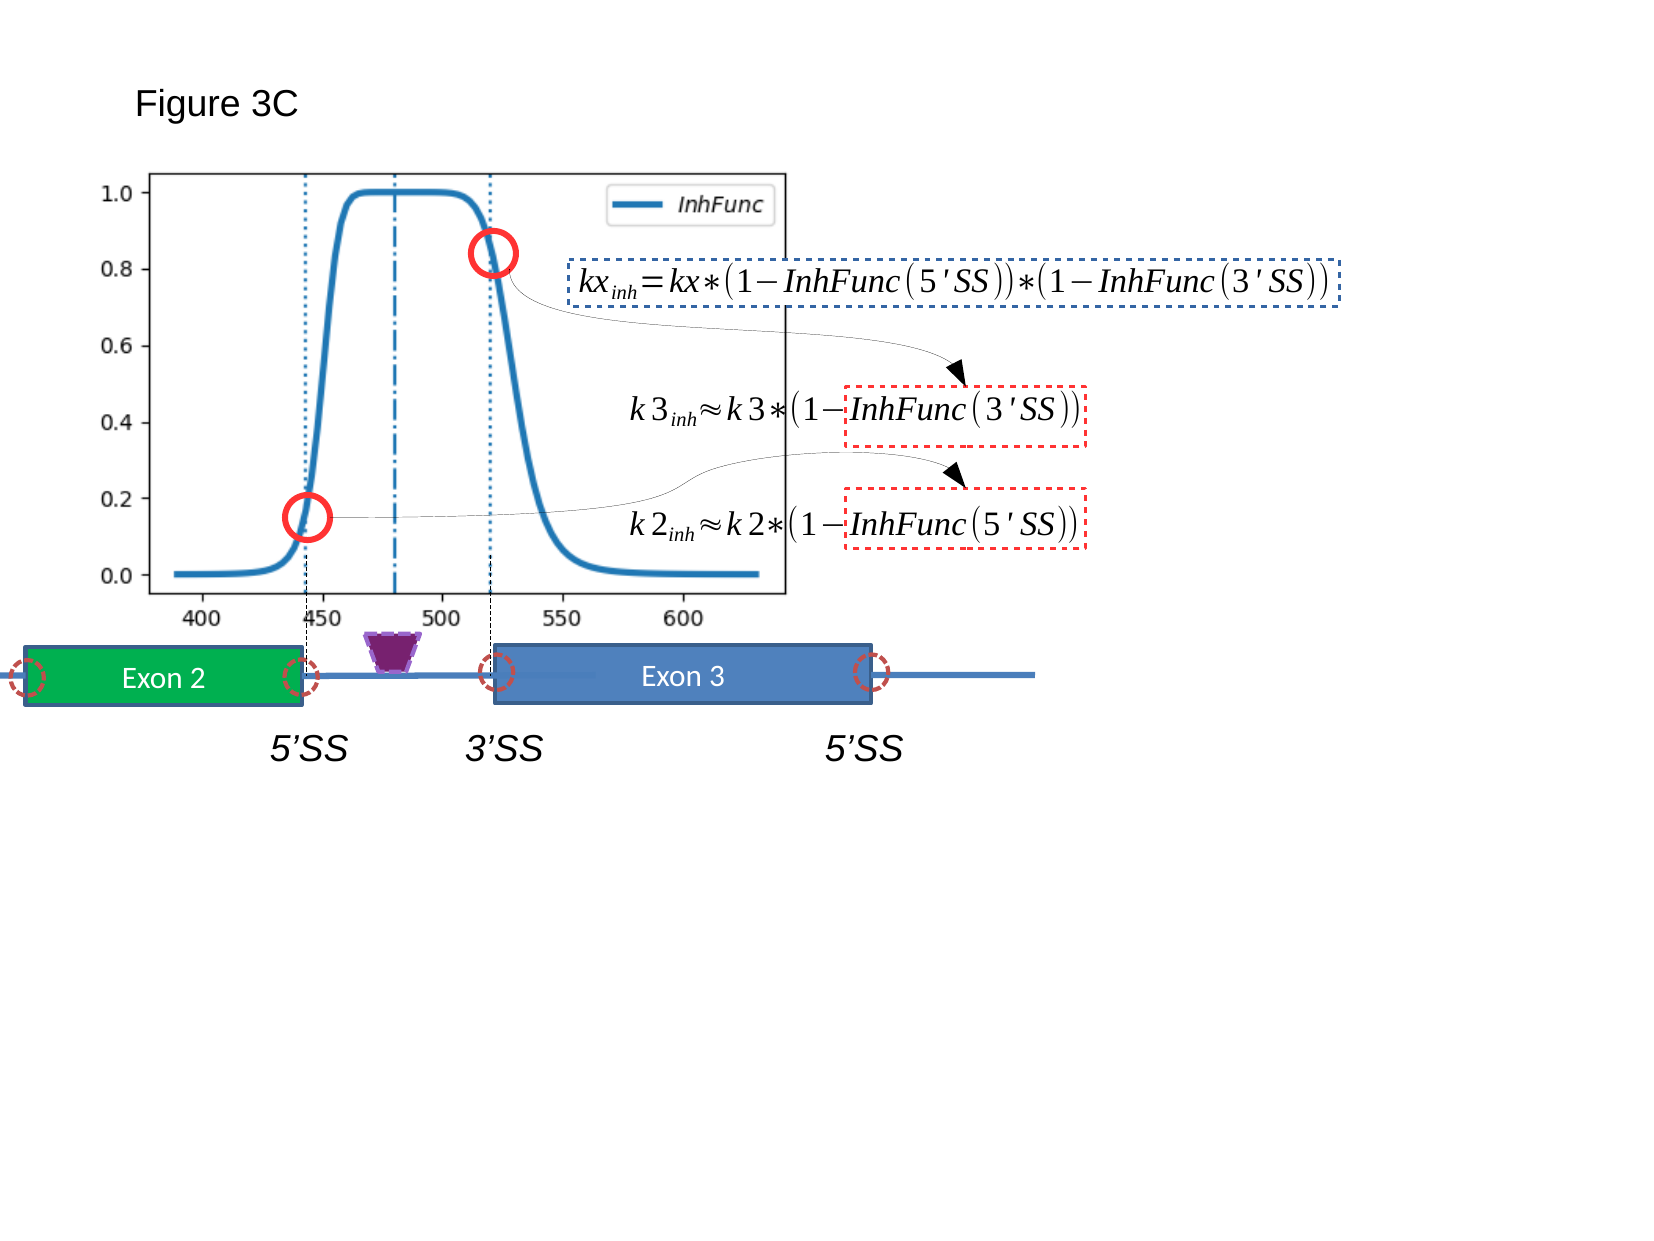

Figure 3C
Exon 3
Exon 2
5’SS
3’SS
5’SS